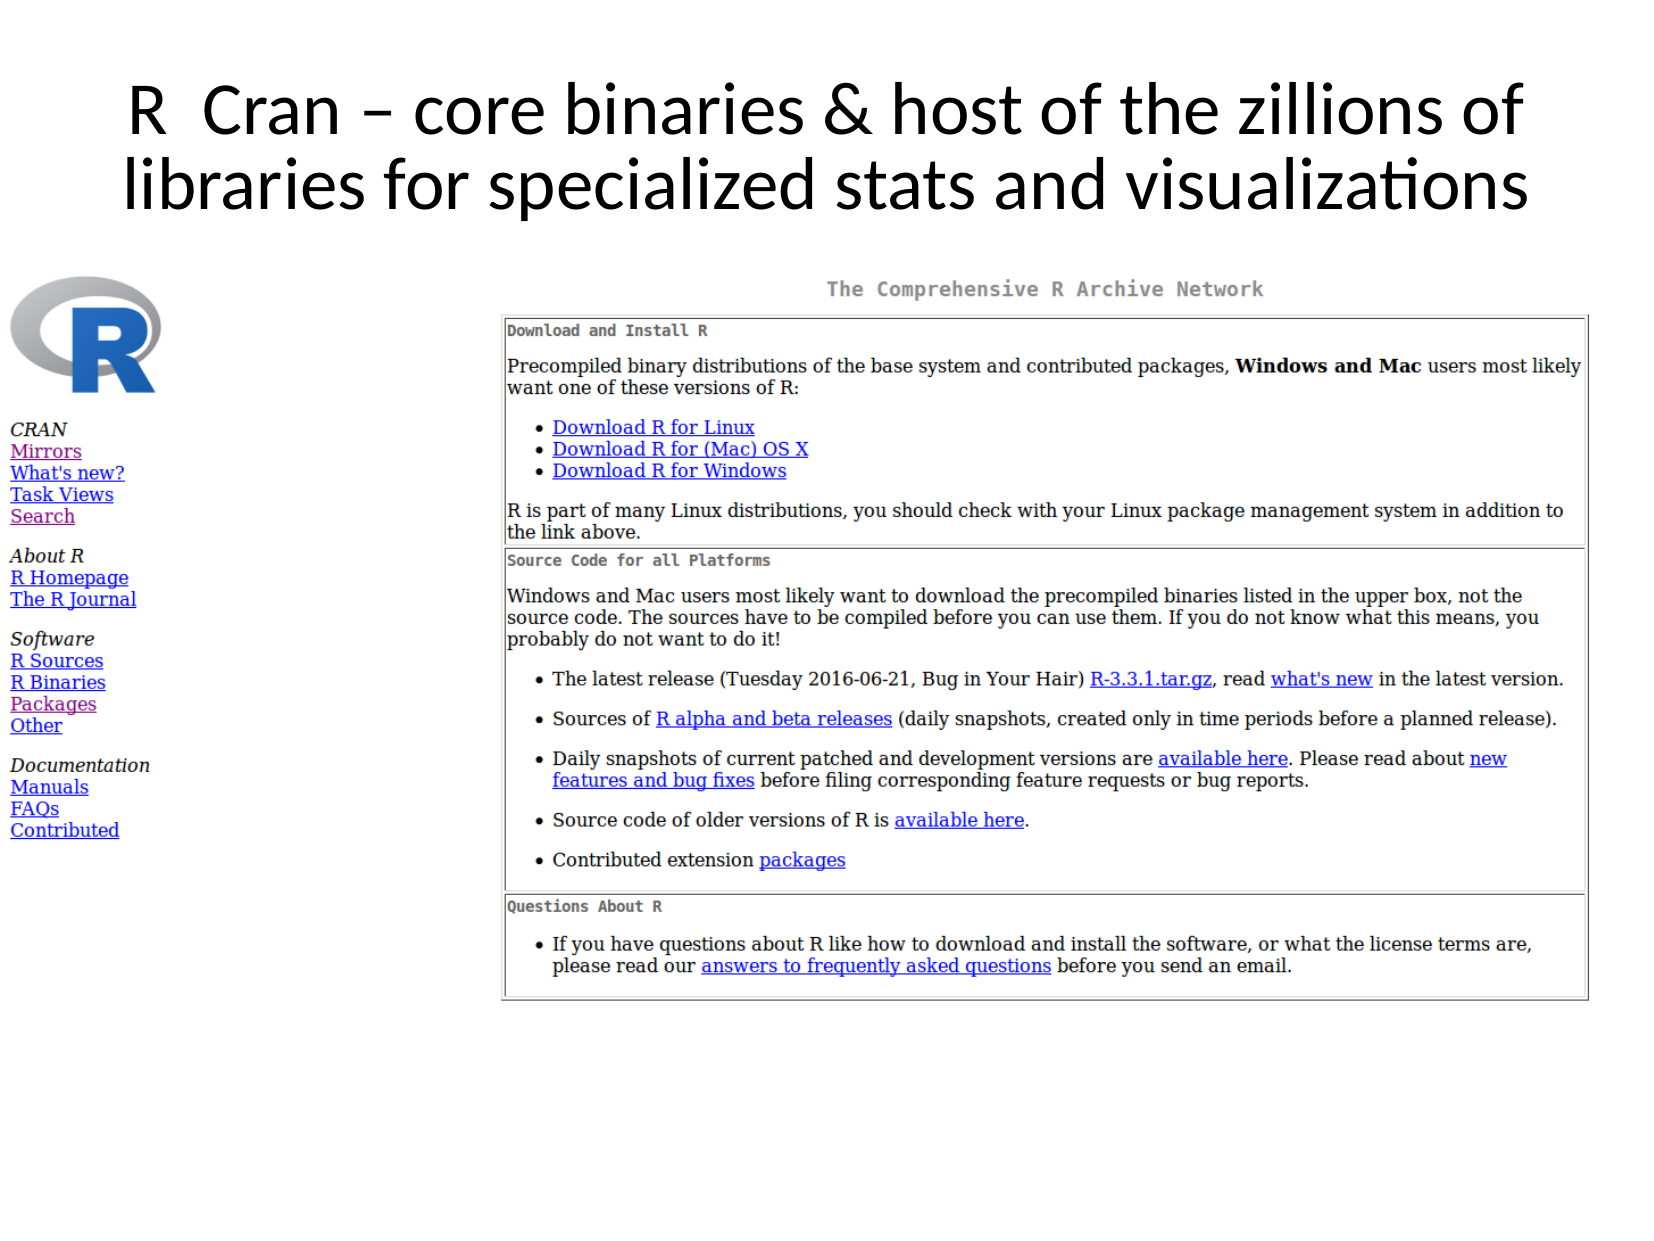

# R Cran – core binaries & host of the zillions of libraries for specialized stats and visualizations